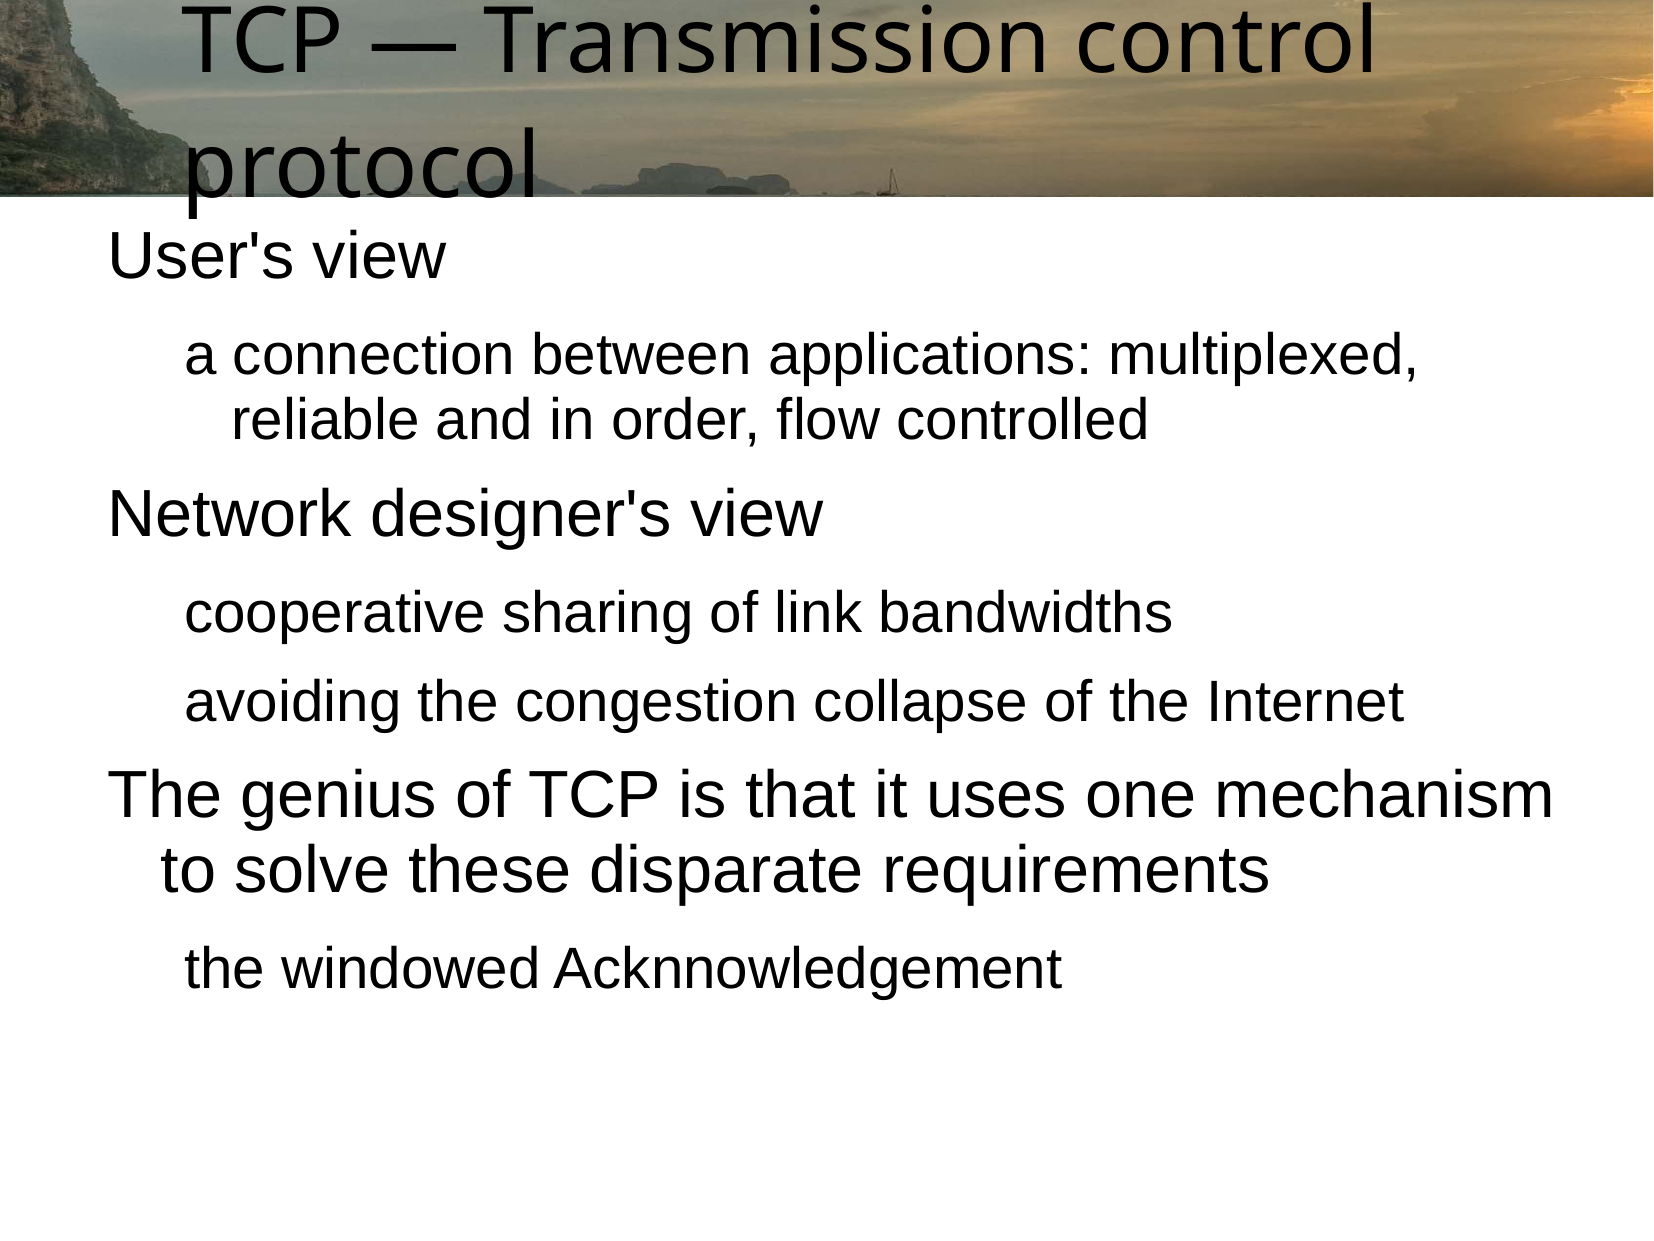

# TCP ― Transmission control protocol
User's view
a connection between applications: multiplexed, reliable and in order, flow controlled
Network designer's view
cooperative sharing of link bandwidths
avoiding the congestion collapse of the Internet
The genius of TCP is that it uses one mechanism to solve these disparate requirements
the windowed Acknnowledgement